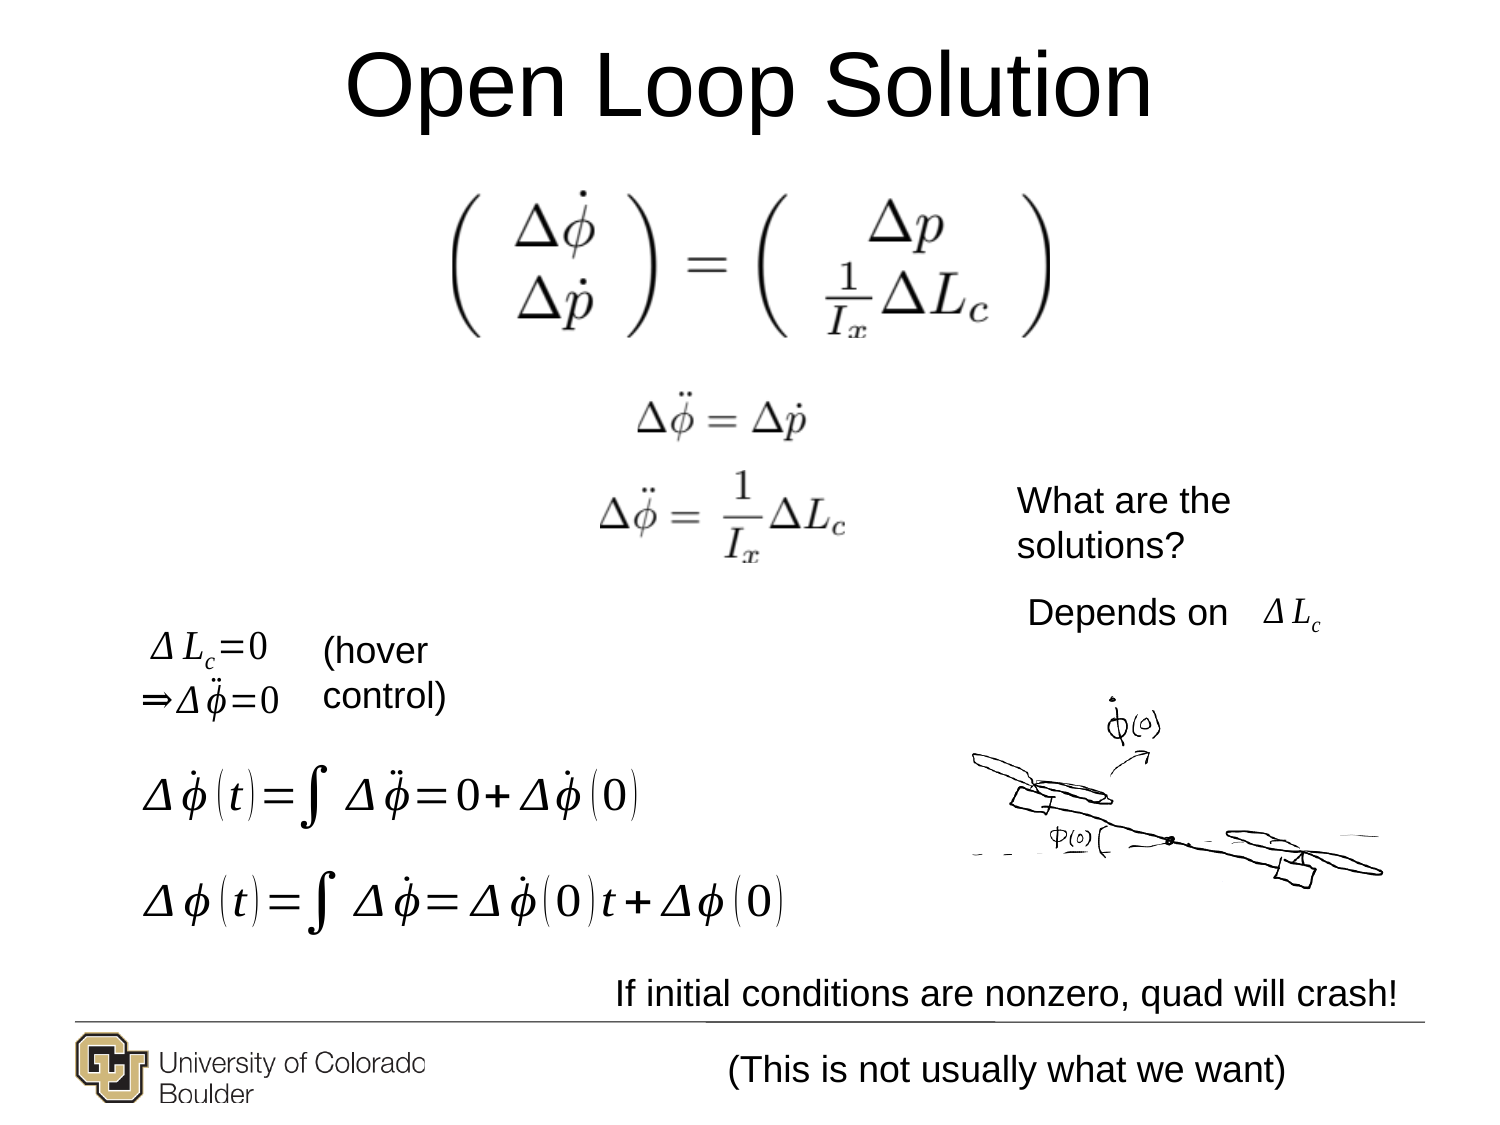

# Open Loop Solution
What are the solutions?
Depends on
(hover control)
If initial conditions are nonzero, quad will crash!
(This is not usually what we want)